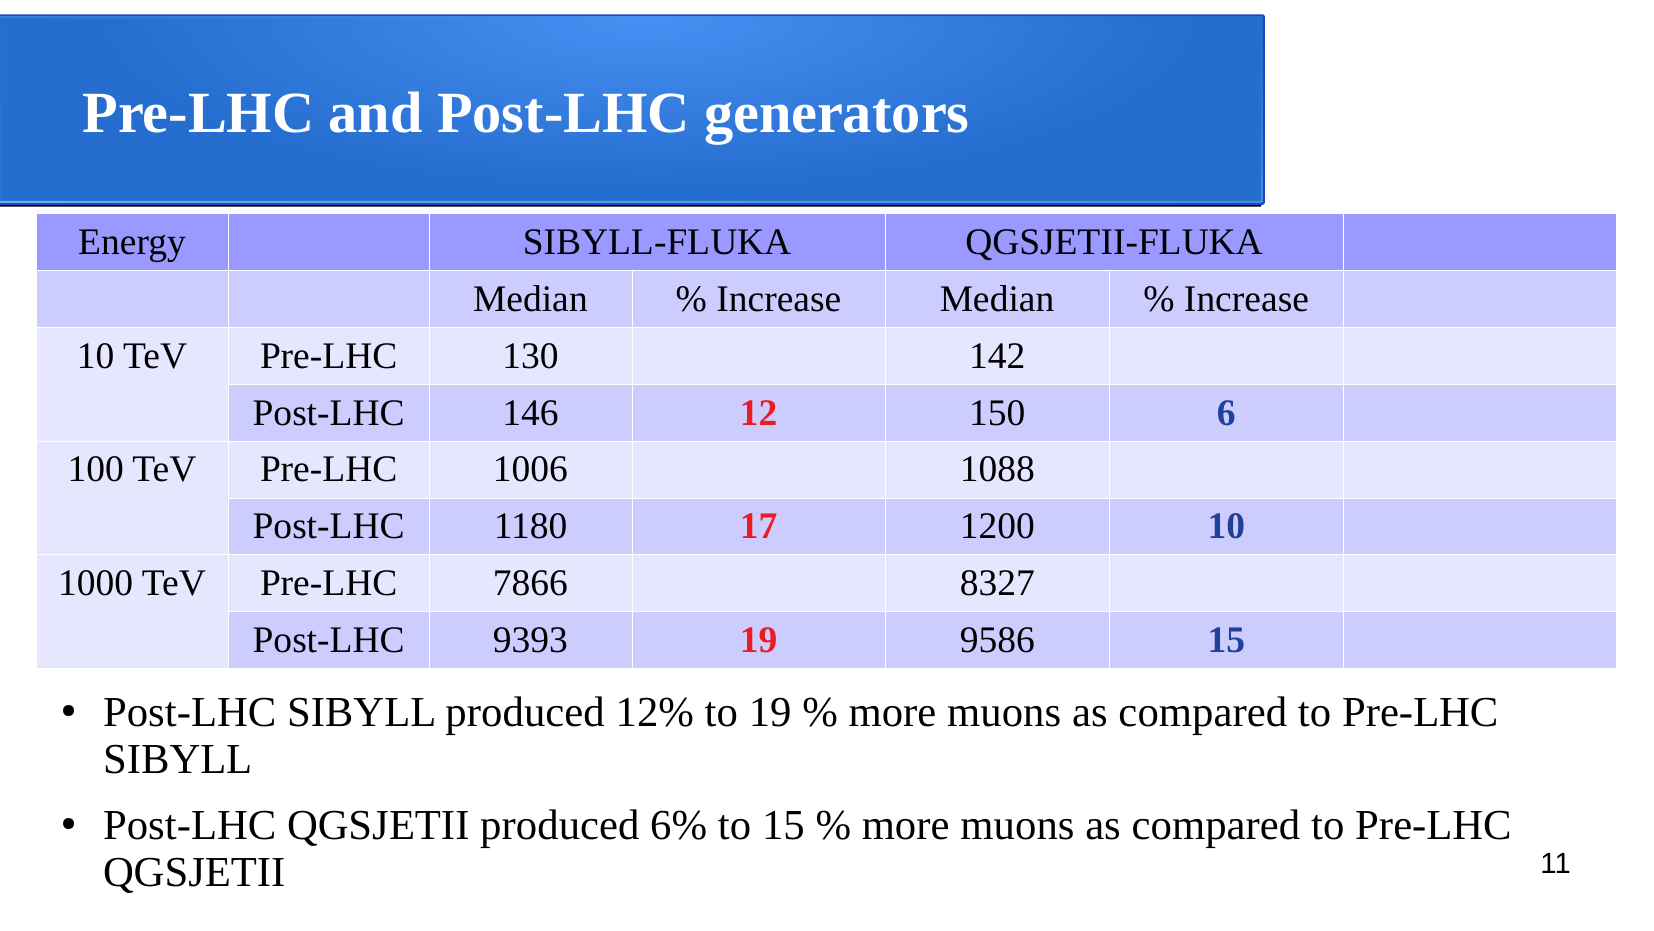

# Pre-LHC and Post-LHC generators
| Energy | | SIBYLL-FLUKA | | QGSJETII-FLUKA | | |
| --- | --- | --- | --- | --- | --- | --- |
| | | Median | % Increase | Median | % Increase | |
| 10 TeV | Pre-LHC | 130 | | 142 | | |
| | Post-LHC | 146 | 12 | 150 | 6 | |
| 100 TeV | Pre-LHC | 1006 | | 1088 | | |
| | Post-LHC | 1180 | 17 | 1200 | 10 | |
| 1000 TeV | Pre-LHC | 7866 | | 8327 | | |
| | Post-LHC | 9393 | 19 | 9586 | 15 | |
Post-LHC SIBYLL produced 12% to 19 % more muons as compared to Pre-LHC SIBYLL
Post-LHC QGSJETII produced 6% to 15 % more muons as compared to Pre-LHC QGSJETII